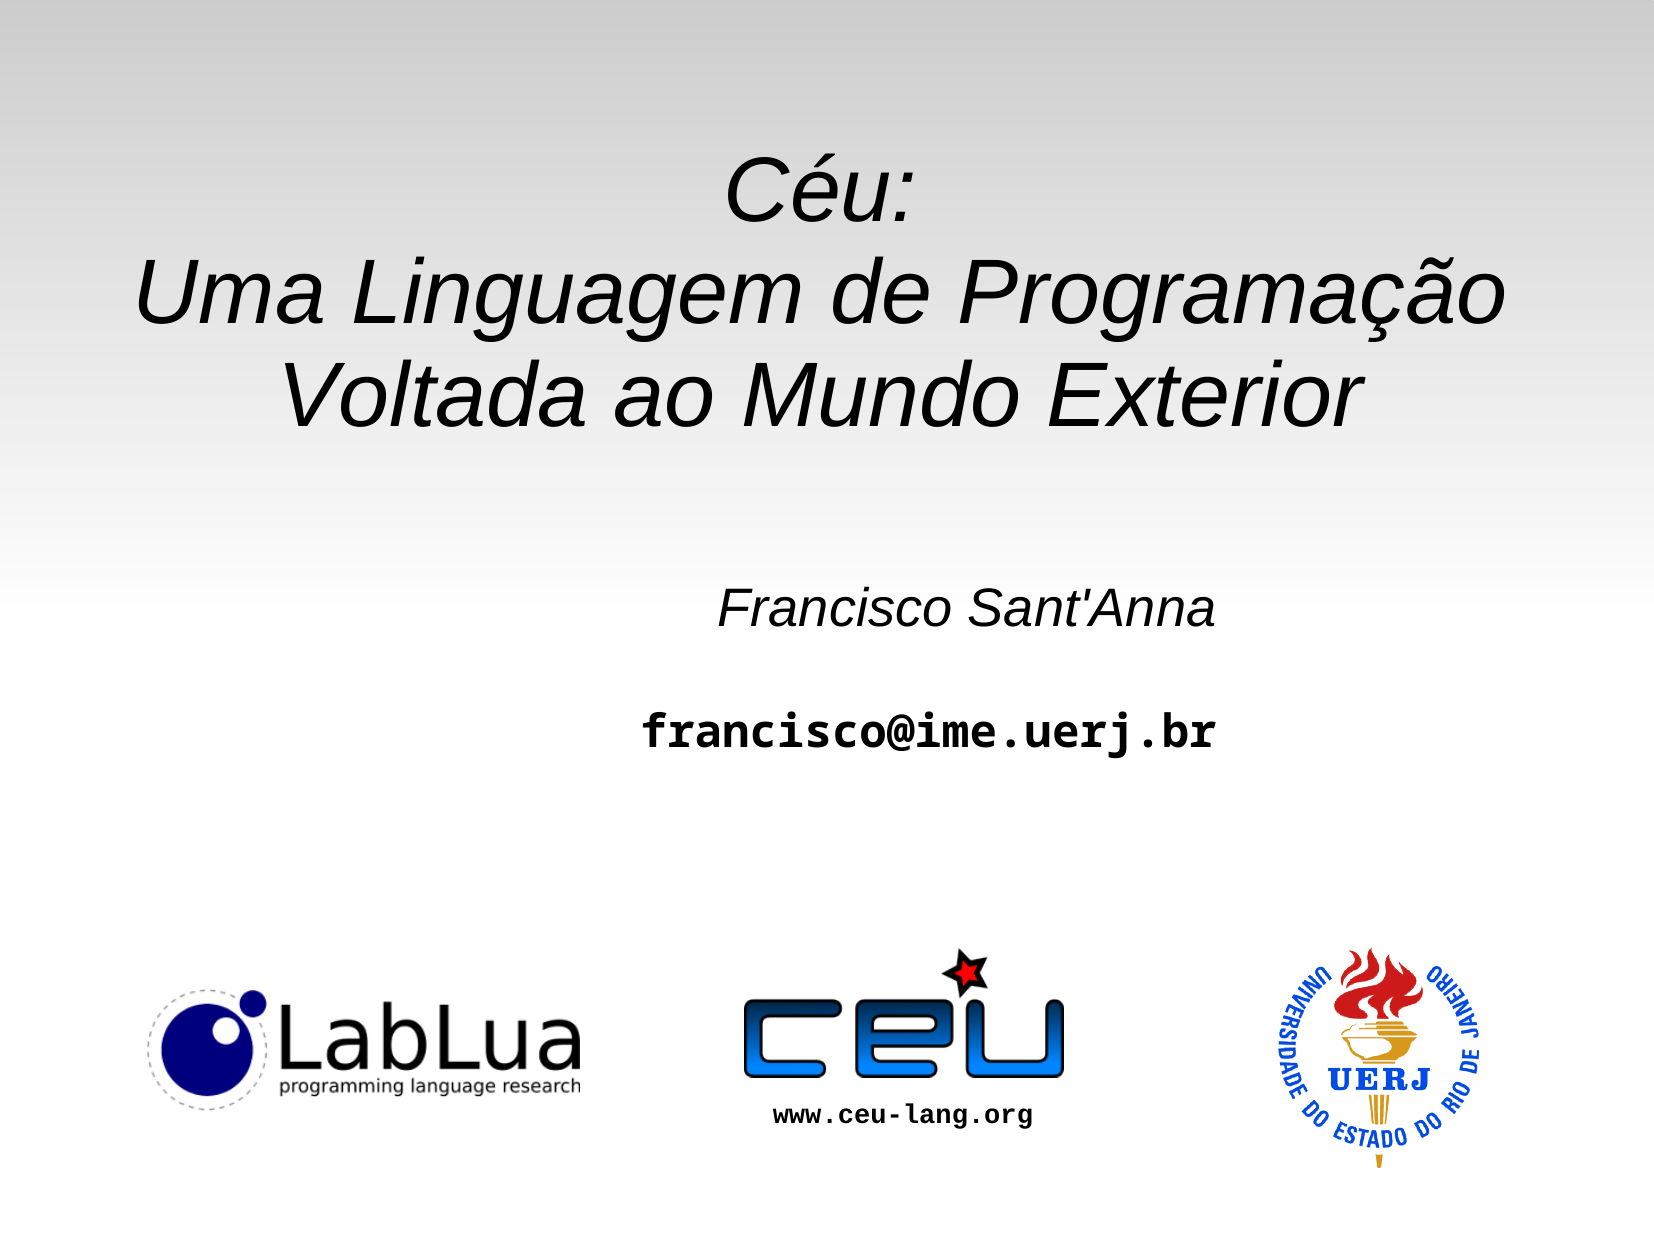

# Céu:
Uma Linguagem de Programação Voltada ao Mundo Exterior
Francisco Sant'Anna
francisco@ime.uerj.br
www.ceu-lang.org